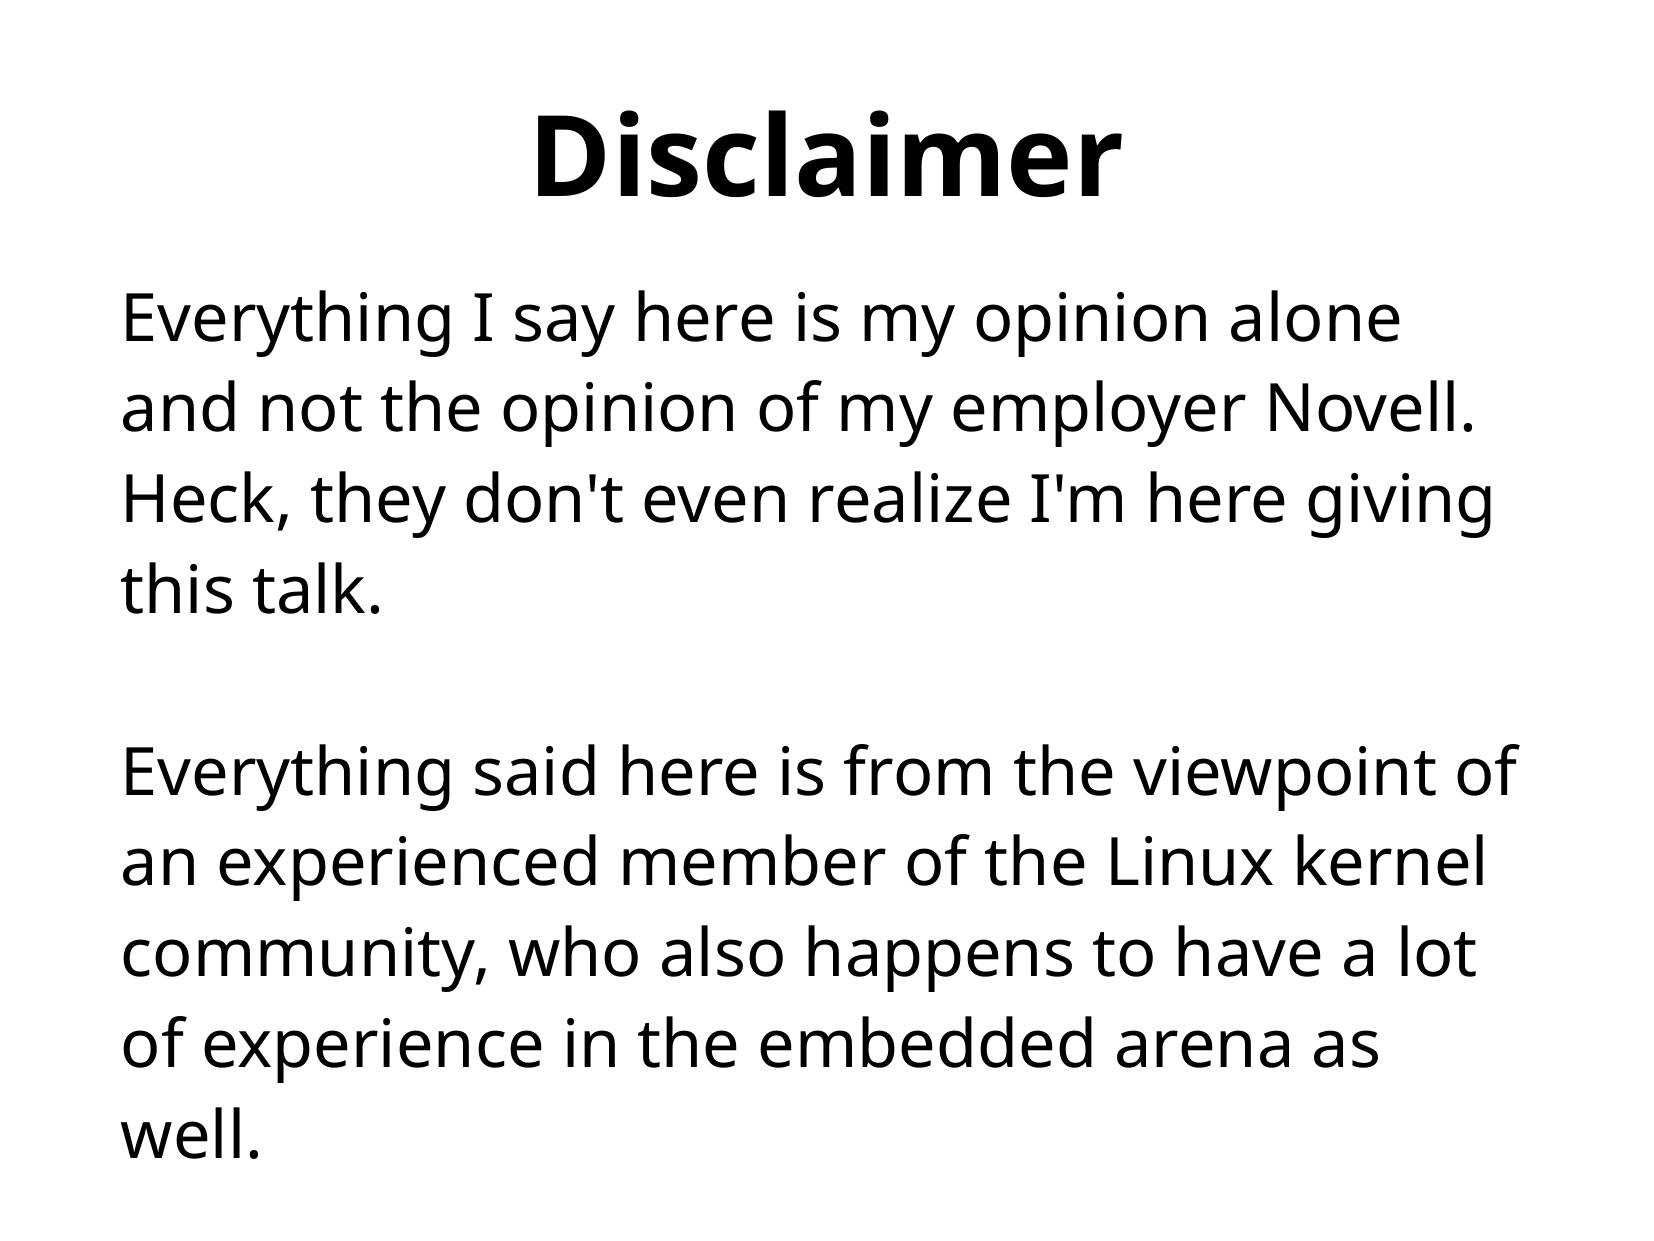

# Disclaimer
Everything I say here is my opinion alone and not the opinion of my employer Novell. Heck, they don't even realize I'm here giving this talk.
Everything said here is from the viewpoint of an experienced member of the Linux kernel community, who also happens to have a lot of experience in the embedded arena as well.
If you have any questions / concerns / flames, you know where to find me.